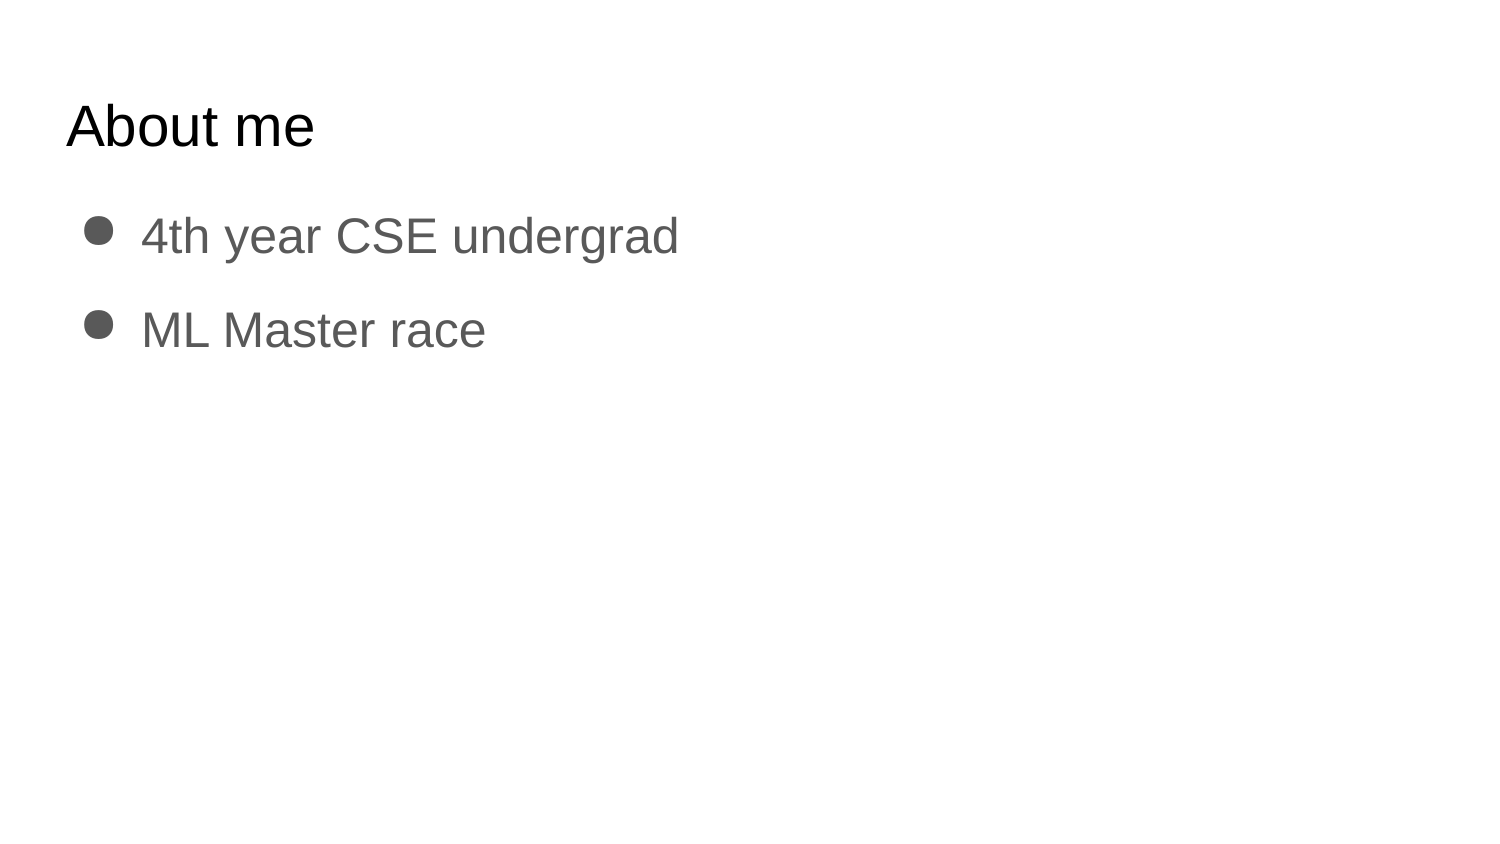

# About me
4th year CSE undergrad
ML Master race